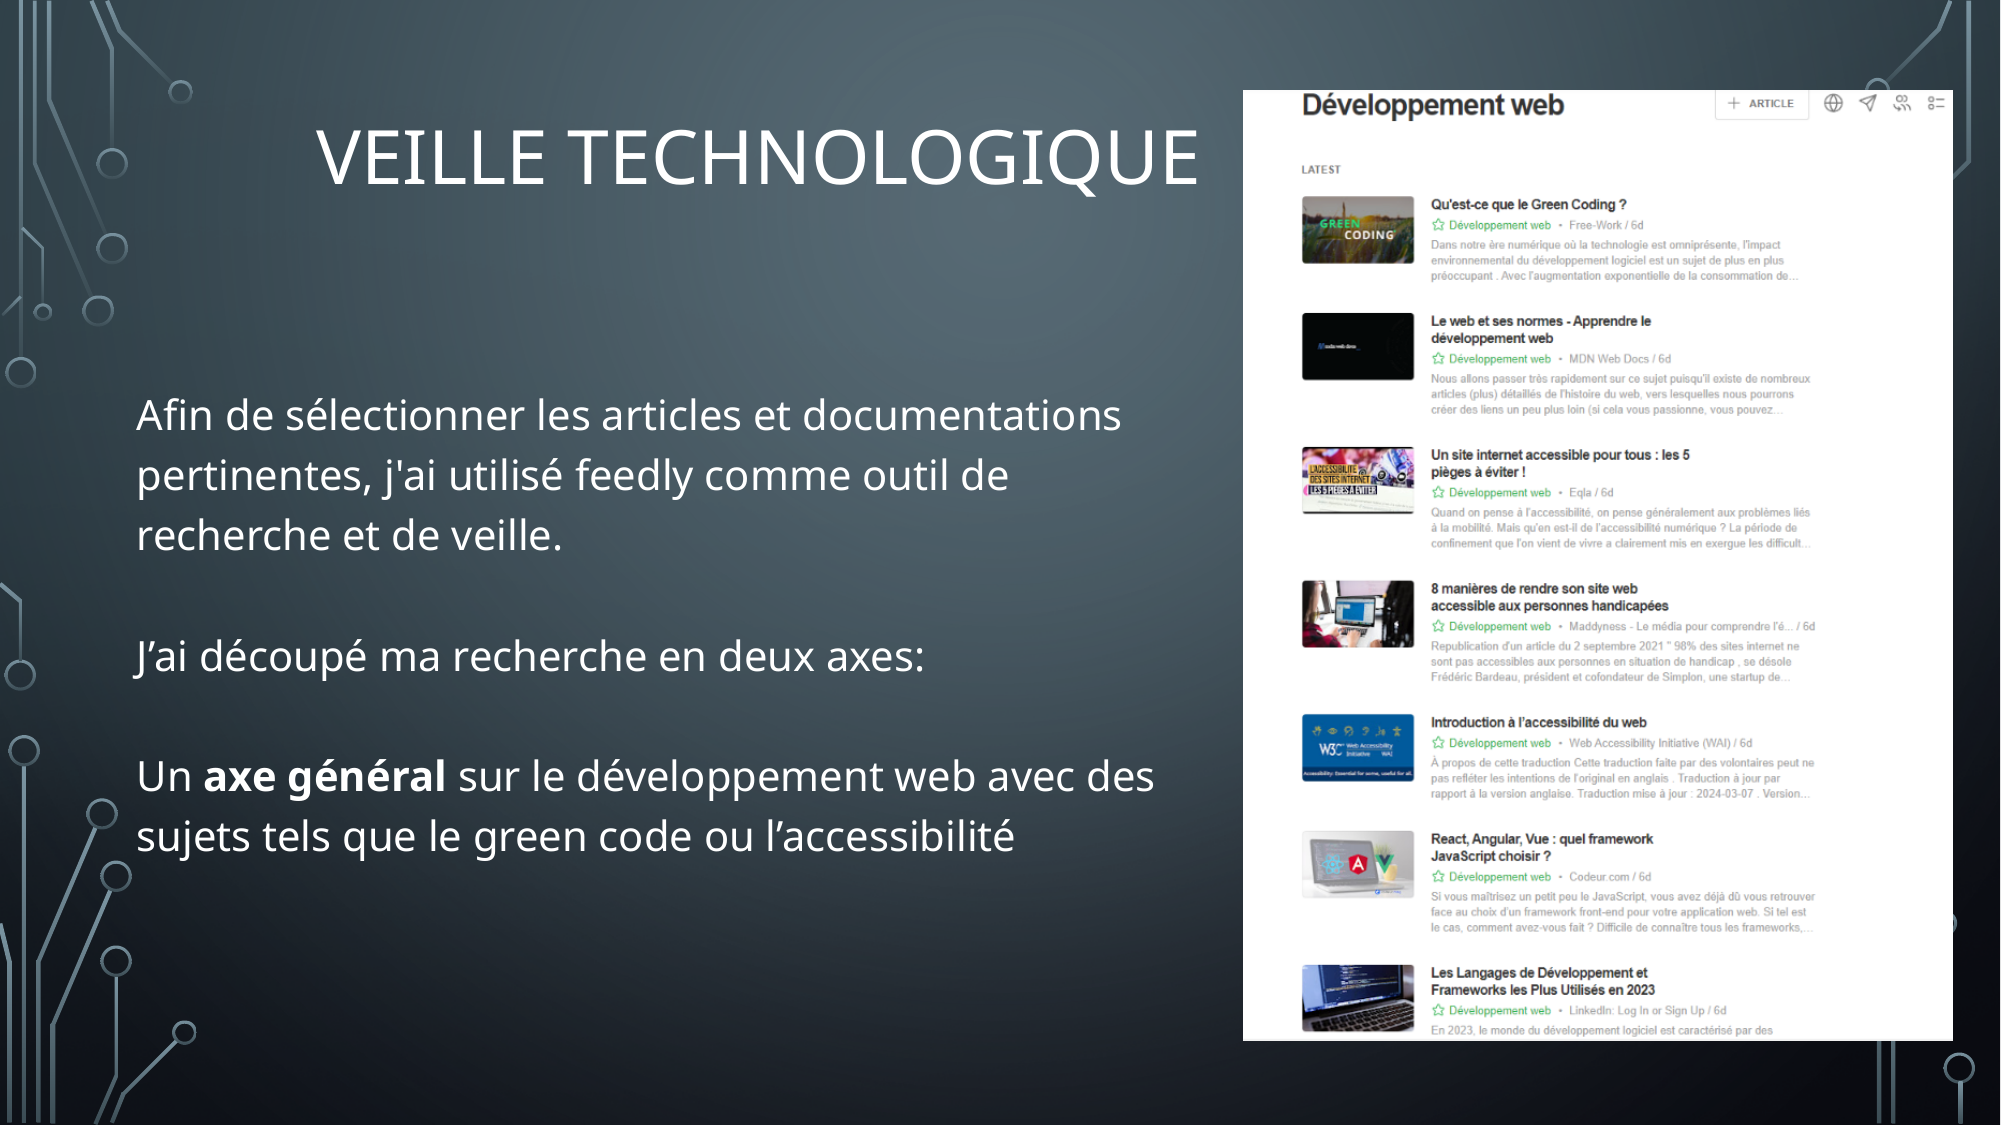

# Veille technologique
Afin de sélectionner les articles et documentations pertinentes, j'ai utilisé feedly comme outil de recherche et de veille.
J’ai découpé ma recherche en deux axes:
Un axe général sur le développement web avec des sujets tels que le green code ou l’accessibilité